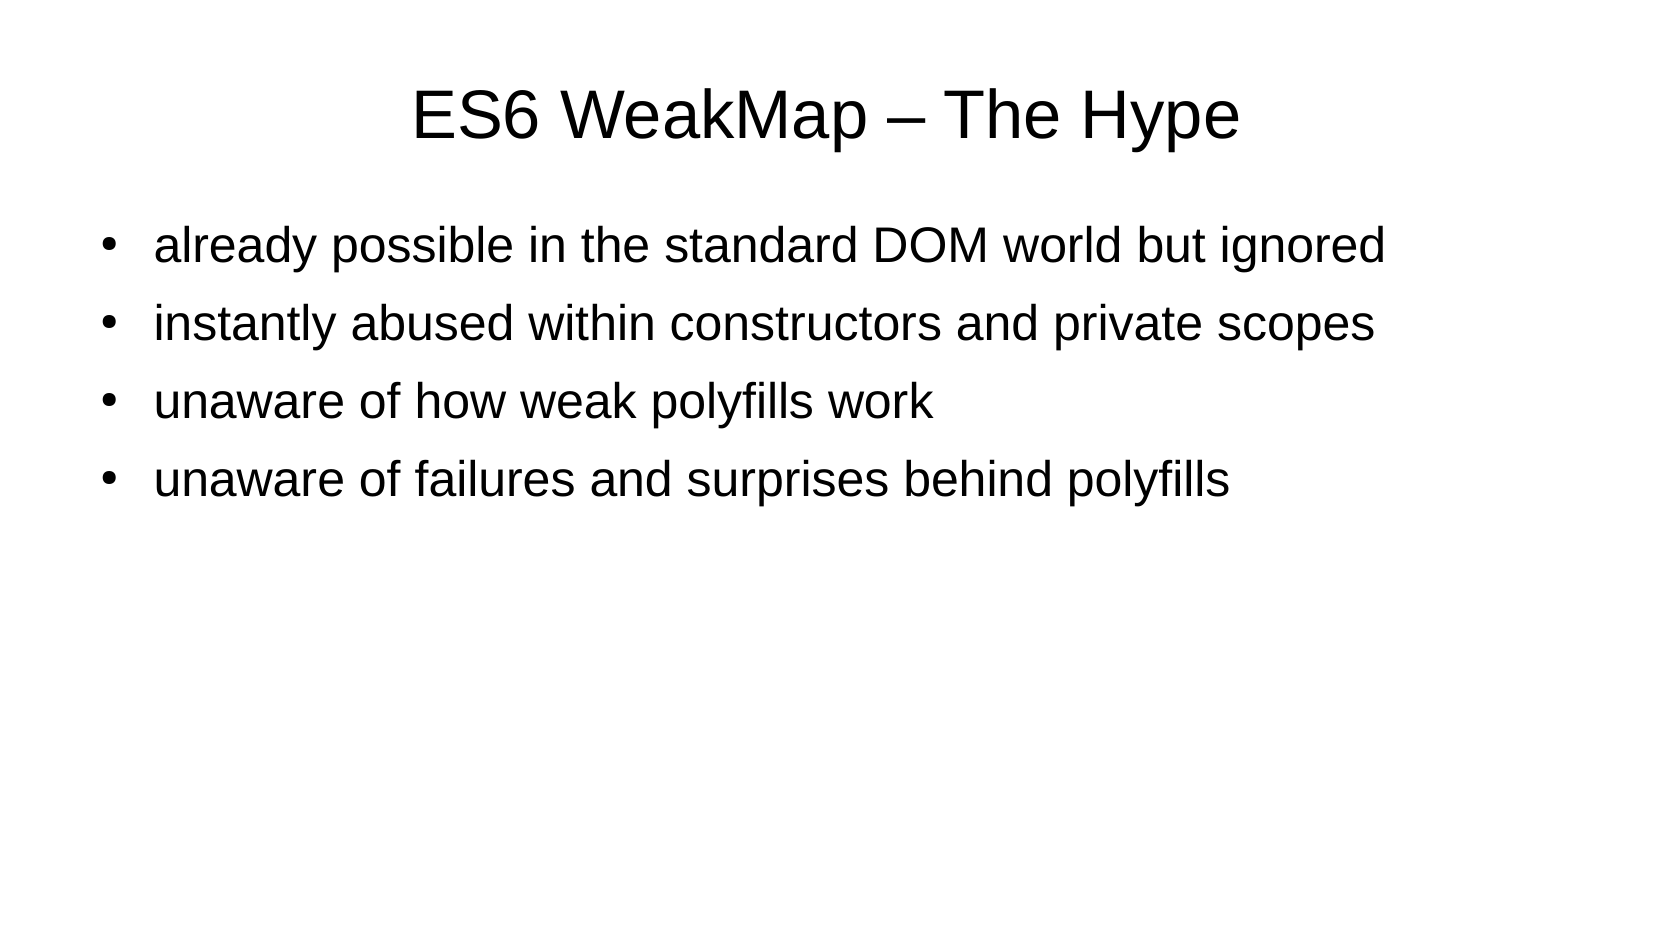

# ES6 WeakMap – The Hype
already possible in the standard DOM world but ignored
instantly abused within constructors and private scopes
unaware of how weak polyfills work
unaware of failures and surprises behind polyfills